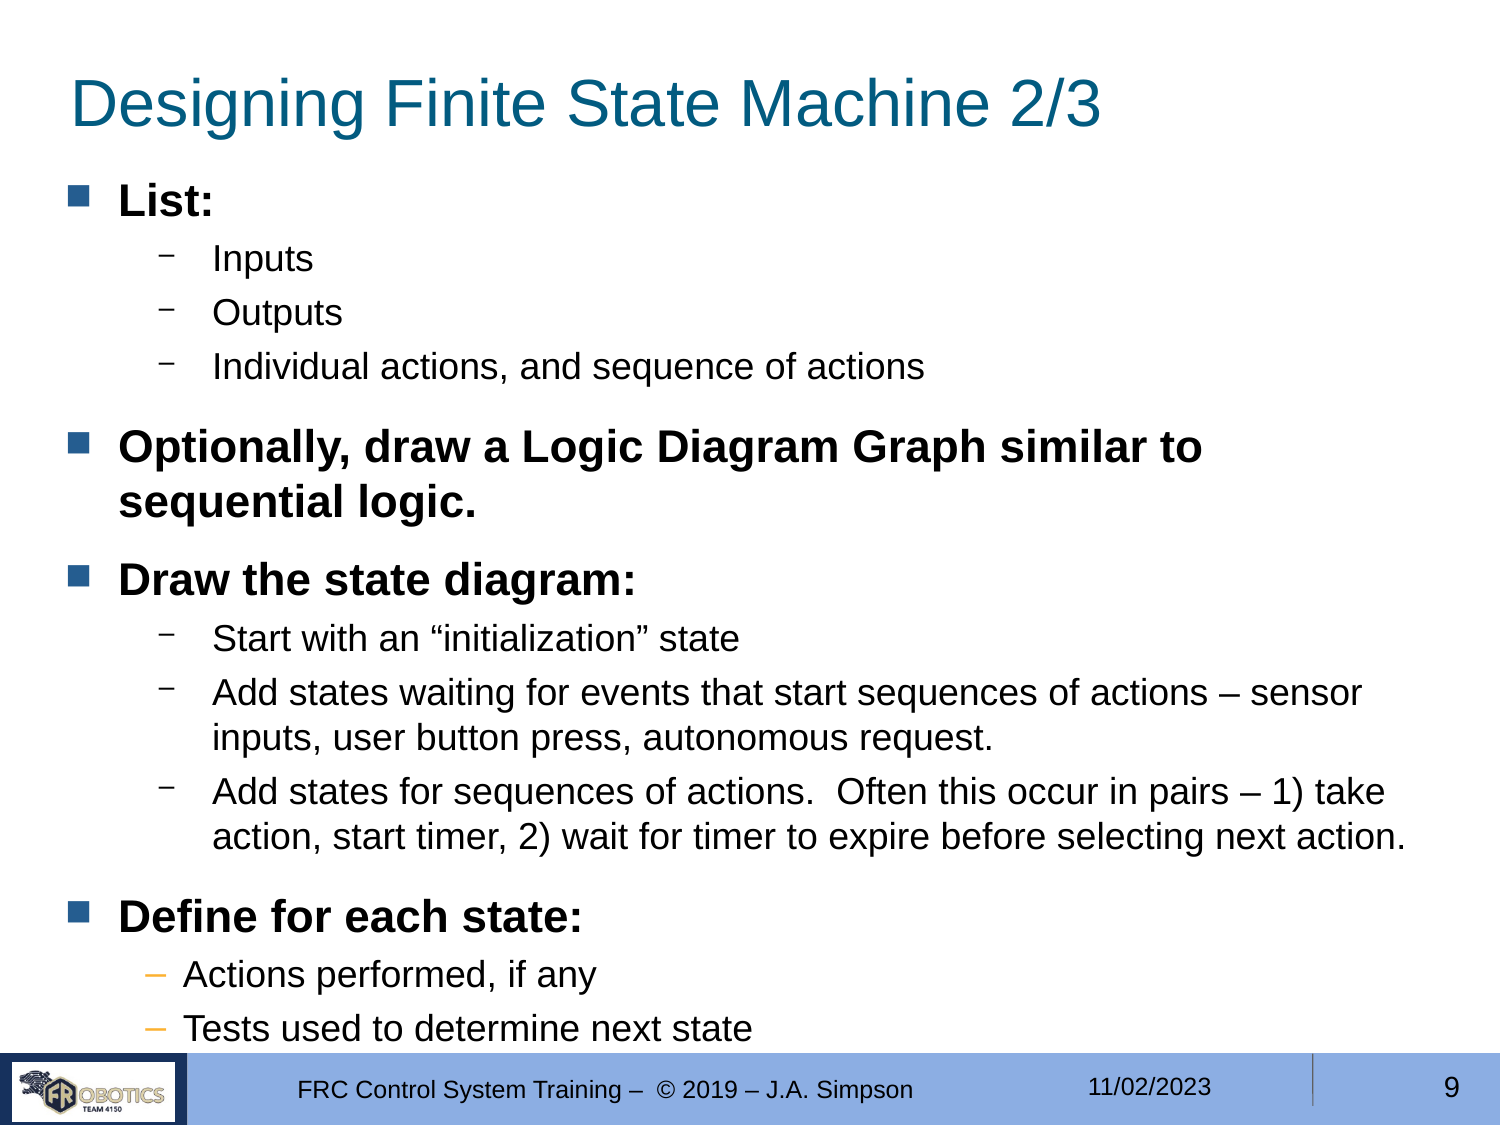

# Designing Finite State Machine 2/3
List:
Inputs
Outputs
Individual actions, and sequence of actions
Optionally, draw a Logic Diagram Graph similar to sequential logic.
Draw the state diagram:
Start with an “initialization” state
Add states waiting for events that start sequences of actions – sensor inputs, user button press, autonomous request.
Add states for sequences of actions. Often this occur in pairs – 1) take action, start timer, 2) wait for timer to expire before selecting next action.
Define for each state:
Actions performed, if any
Tests used to determine next state
11/02/2023
FRC Control System Training – © 2019 – J.A. Simpson